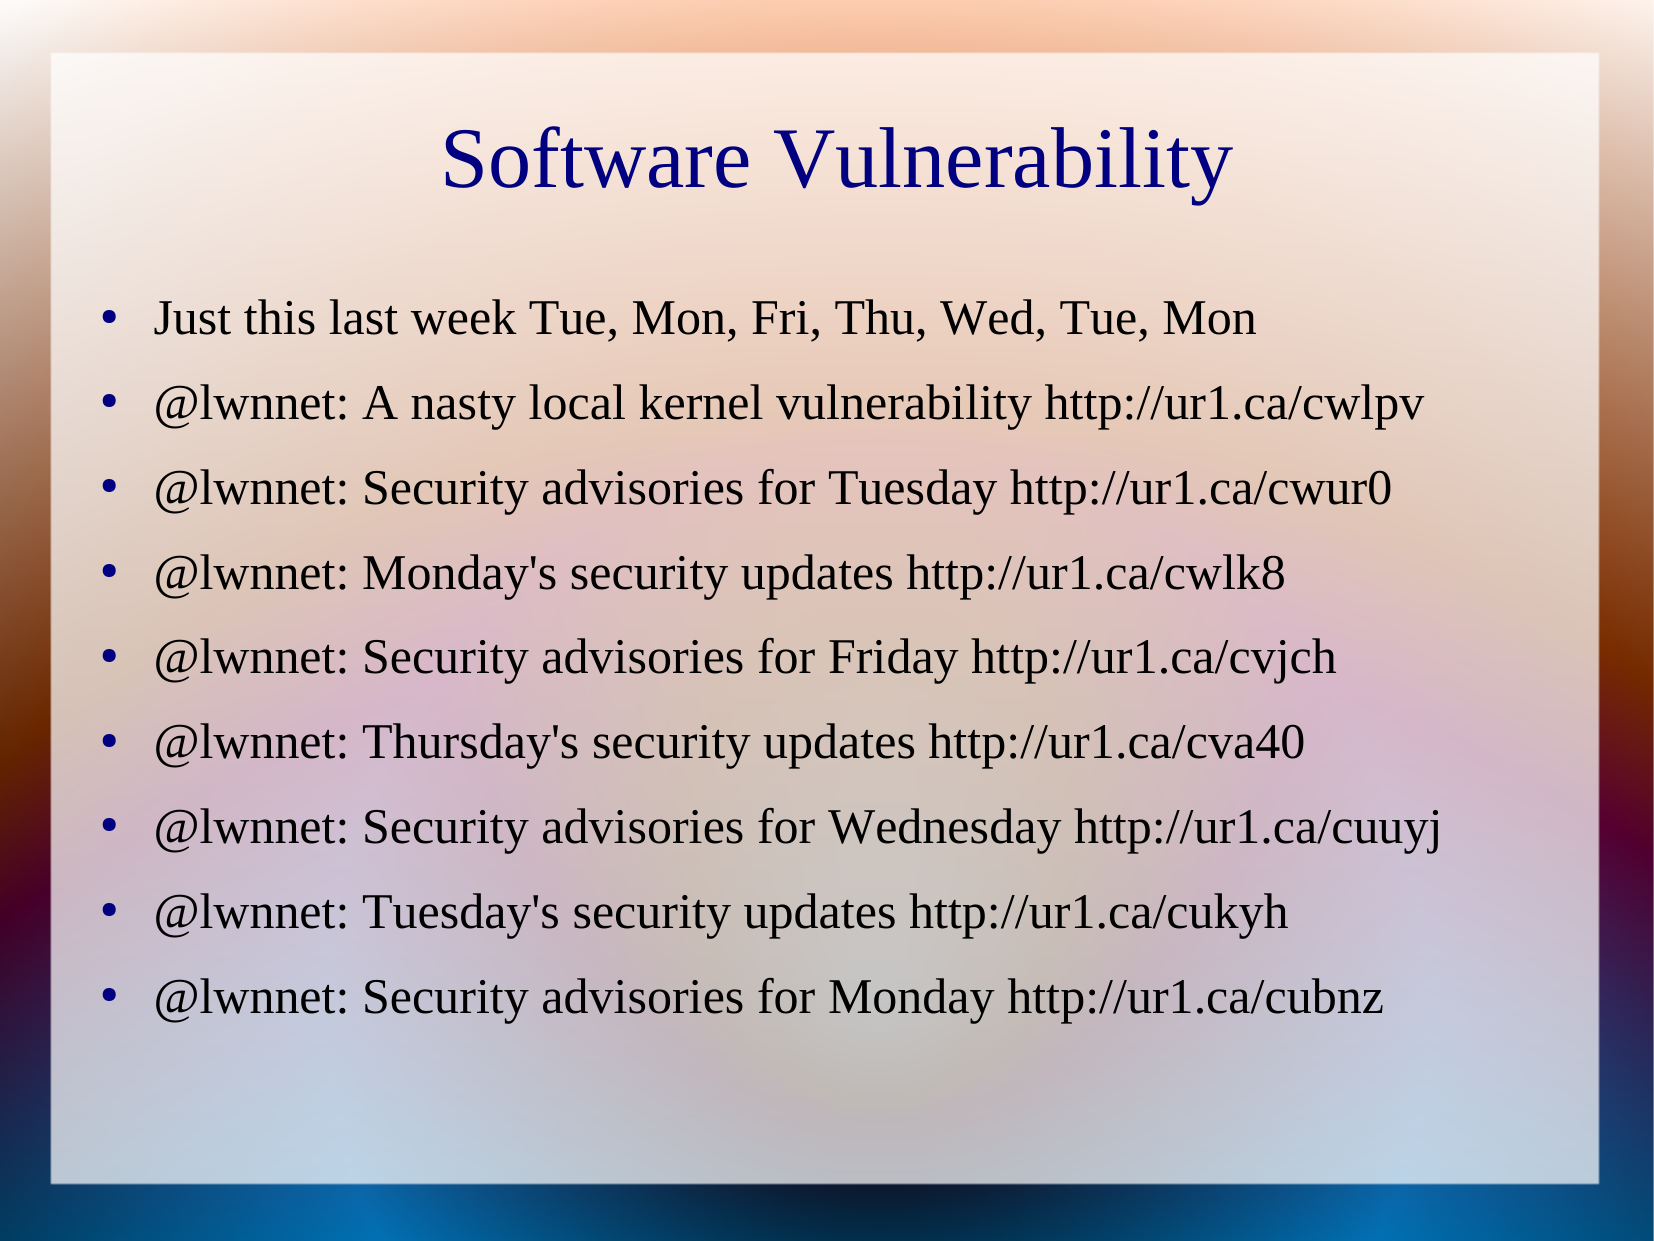

# Software Vulnerability
Just this last week Tue, Mon, Fri, Thu, Wed, Tue, Mon
@lwnnet: A nasty local kernel vulnerability http://ur1.ca/cwlpv
@lwnnet: Security advisories for Tuesday http://ur1.ca/cwur0
@lwnnet: Monday's security updates http://ur1.ca/cwlk8
@lwnnet: Security advisories for Friday http://ur1.ca/cvjch
@lwnnet: Thursday's security updates http://ur1.ca/cva40
@lwnnet: Security advisories for Wednesday http://ur1.ca/cuuyj
@lwnnet: Tuesday's security updates http://ur1.ca/cukyh
@lwnnet: Security advisories for Monday http://ur1.ca/cubnz